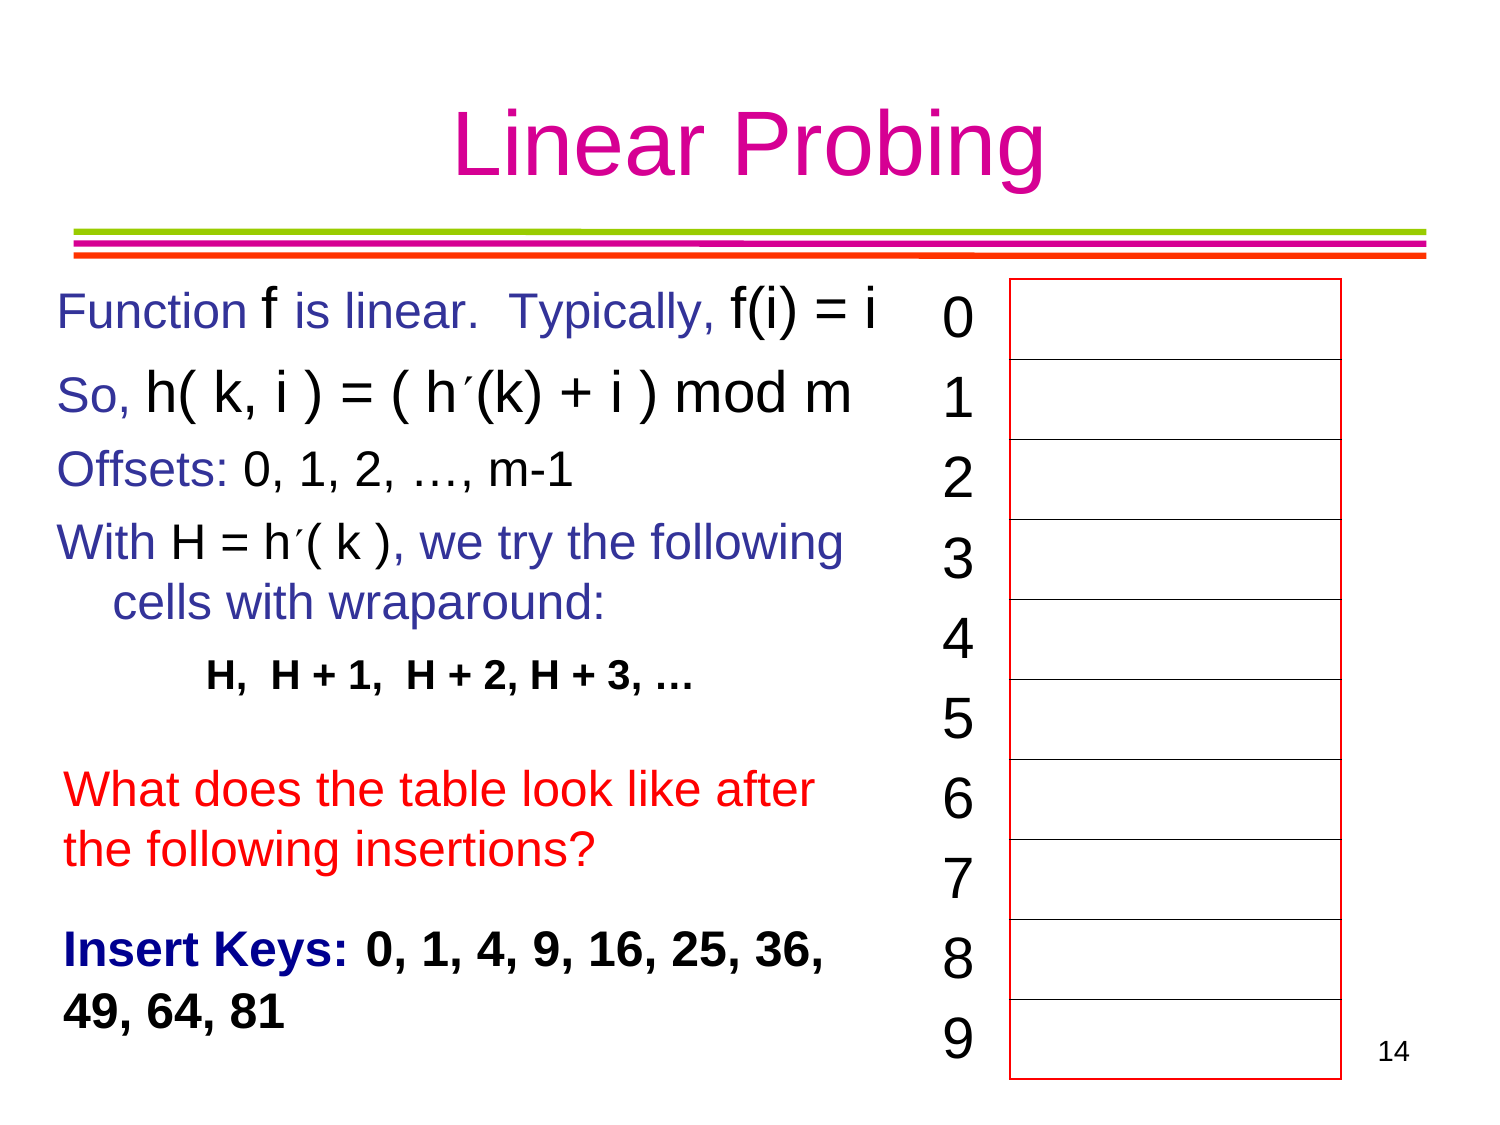

Linear Probing
Function f is linear. Typically, f(i) = i
So, h( k, i ) = ( h(k) + i ) mod m
Offsets: 0, 1, 2, …, m-1
With H = h( k ), we try the following cells with wraparound:
		H, H + 1, H + 2, H + 3, …
| 0 |
| --- |
| 1 |
| 2 |
| 3 |
| 4 |
| 5 |
| 6 |
| 7 |
| 8 |
| 9 |
| |
| --- |
| |
| |
| |
| |
| |
| |
| |
| |
| |
What does the table look like after the following insertions?
Insert Keys: 0, 1, 4, 9, 16, 25, 36, 49, 64, 81